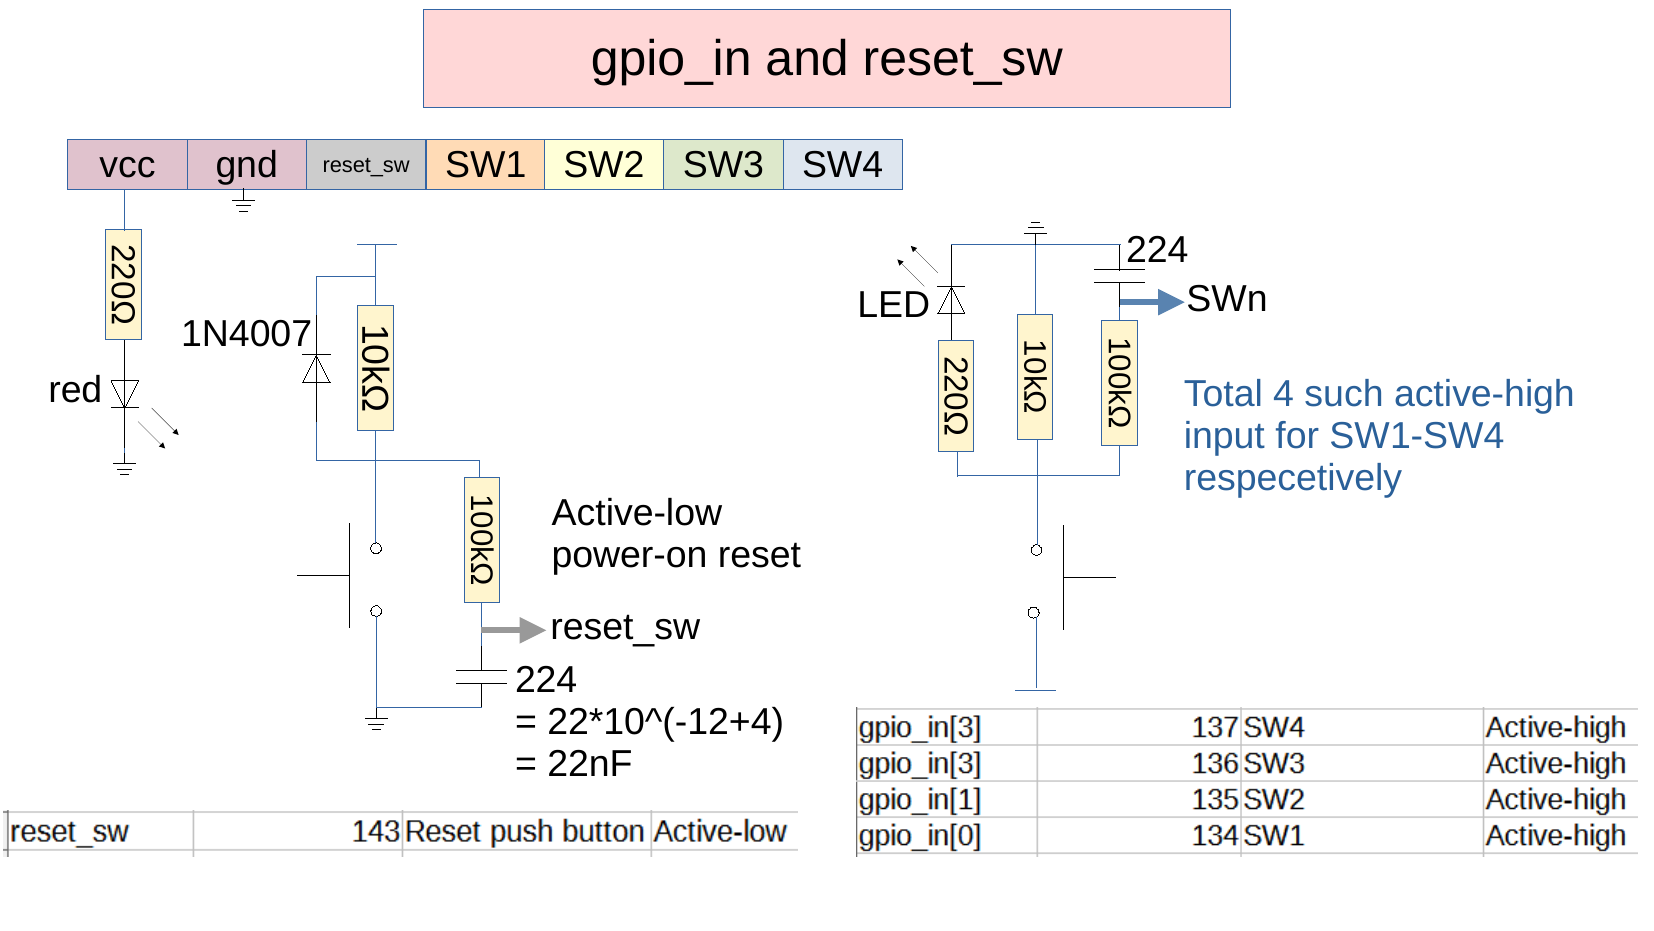

gpio_in and reset_sw
SW1
SW2
SW3
SW4
vcc
gnd
reset_sw
224
220Ω
SWn
LED
1N4007
10kΩ
10kΩ
red
Total 4 such active-high input for SW1-SW4 respecetively
100kΩ
220Ω
Active-low
power-on reset
100kΩ
reset_sw
224
= 22*10^(-12+4)
= 22nF